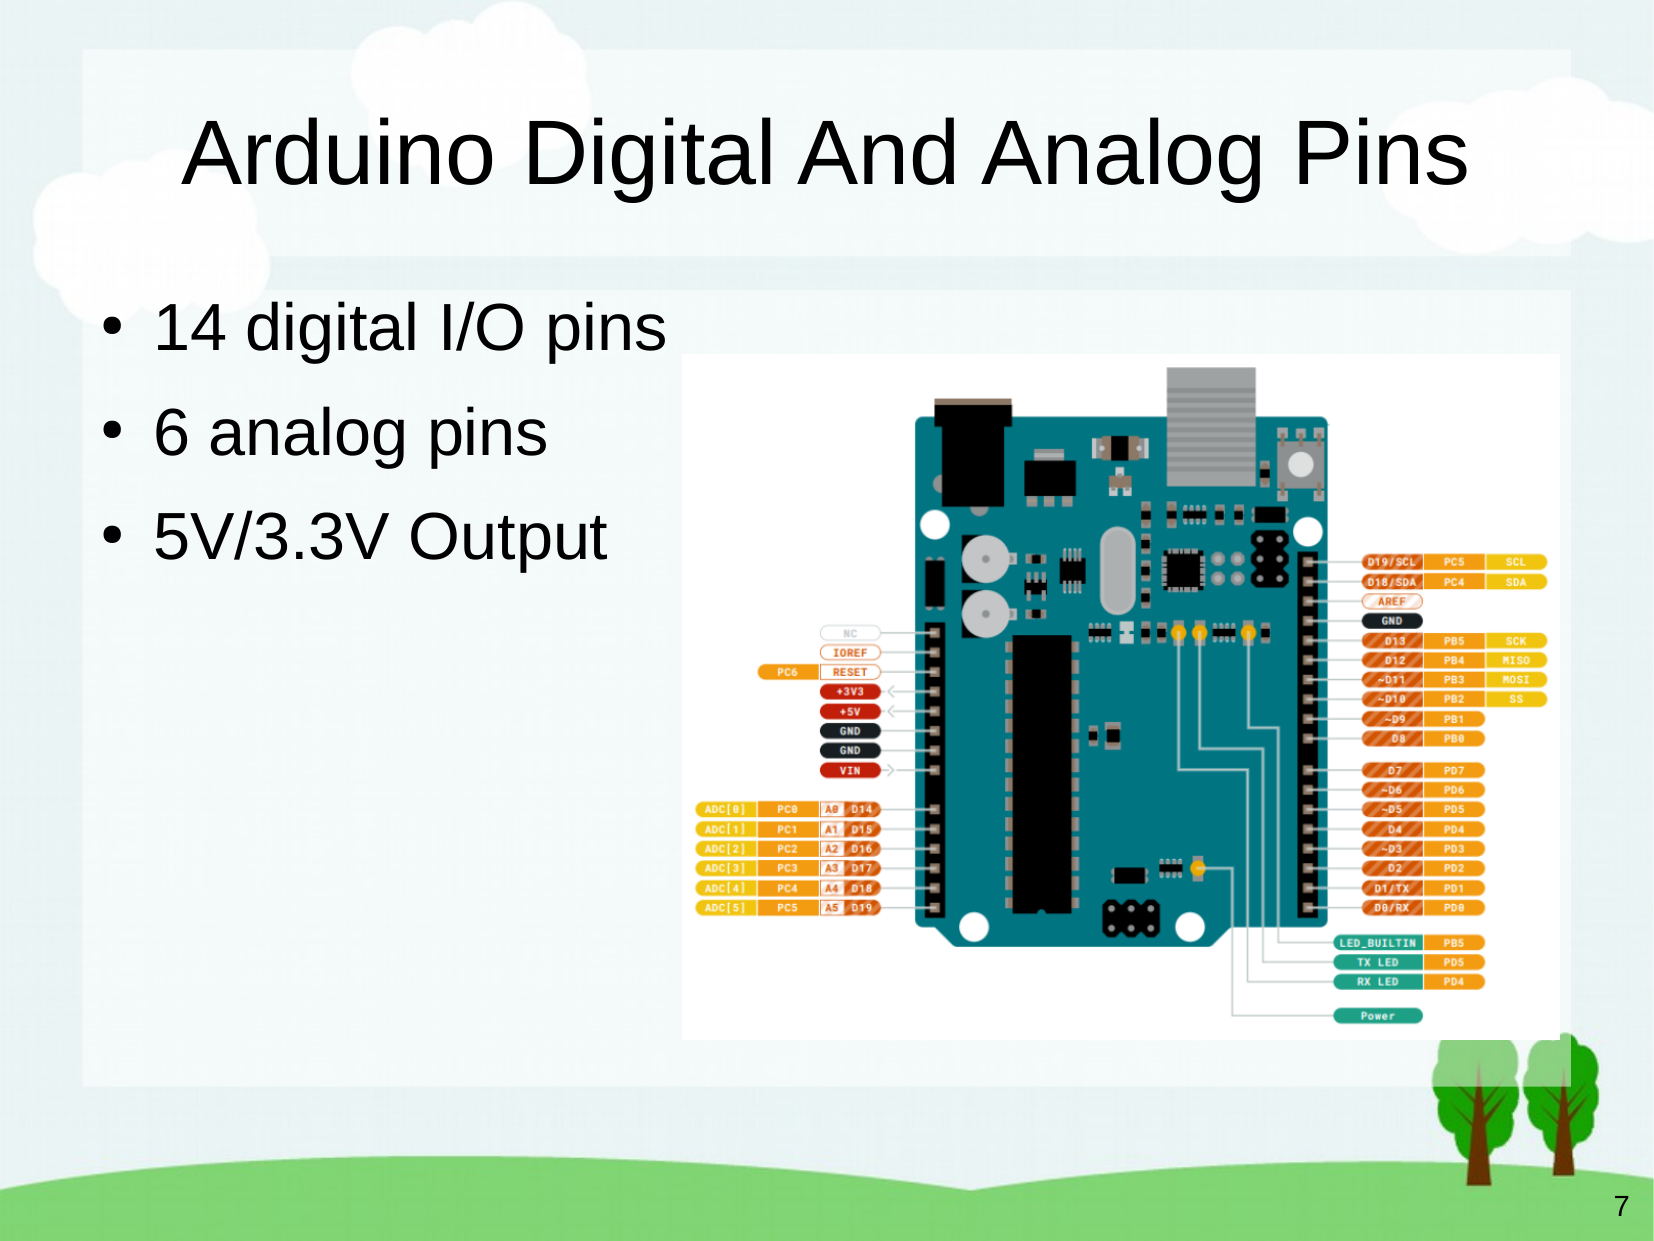

# Arduino Digital And Analog Pins
14 digital I/O pins
6 analog pins
5V/3.3V Output
7